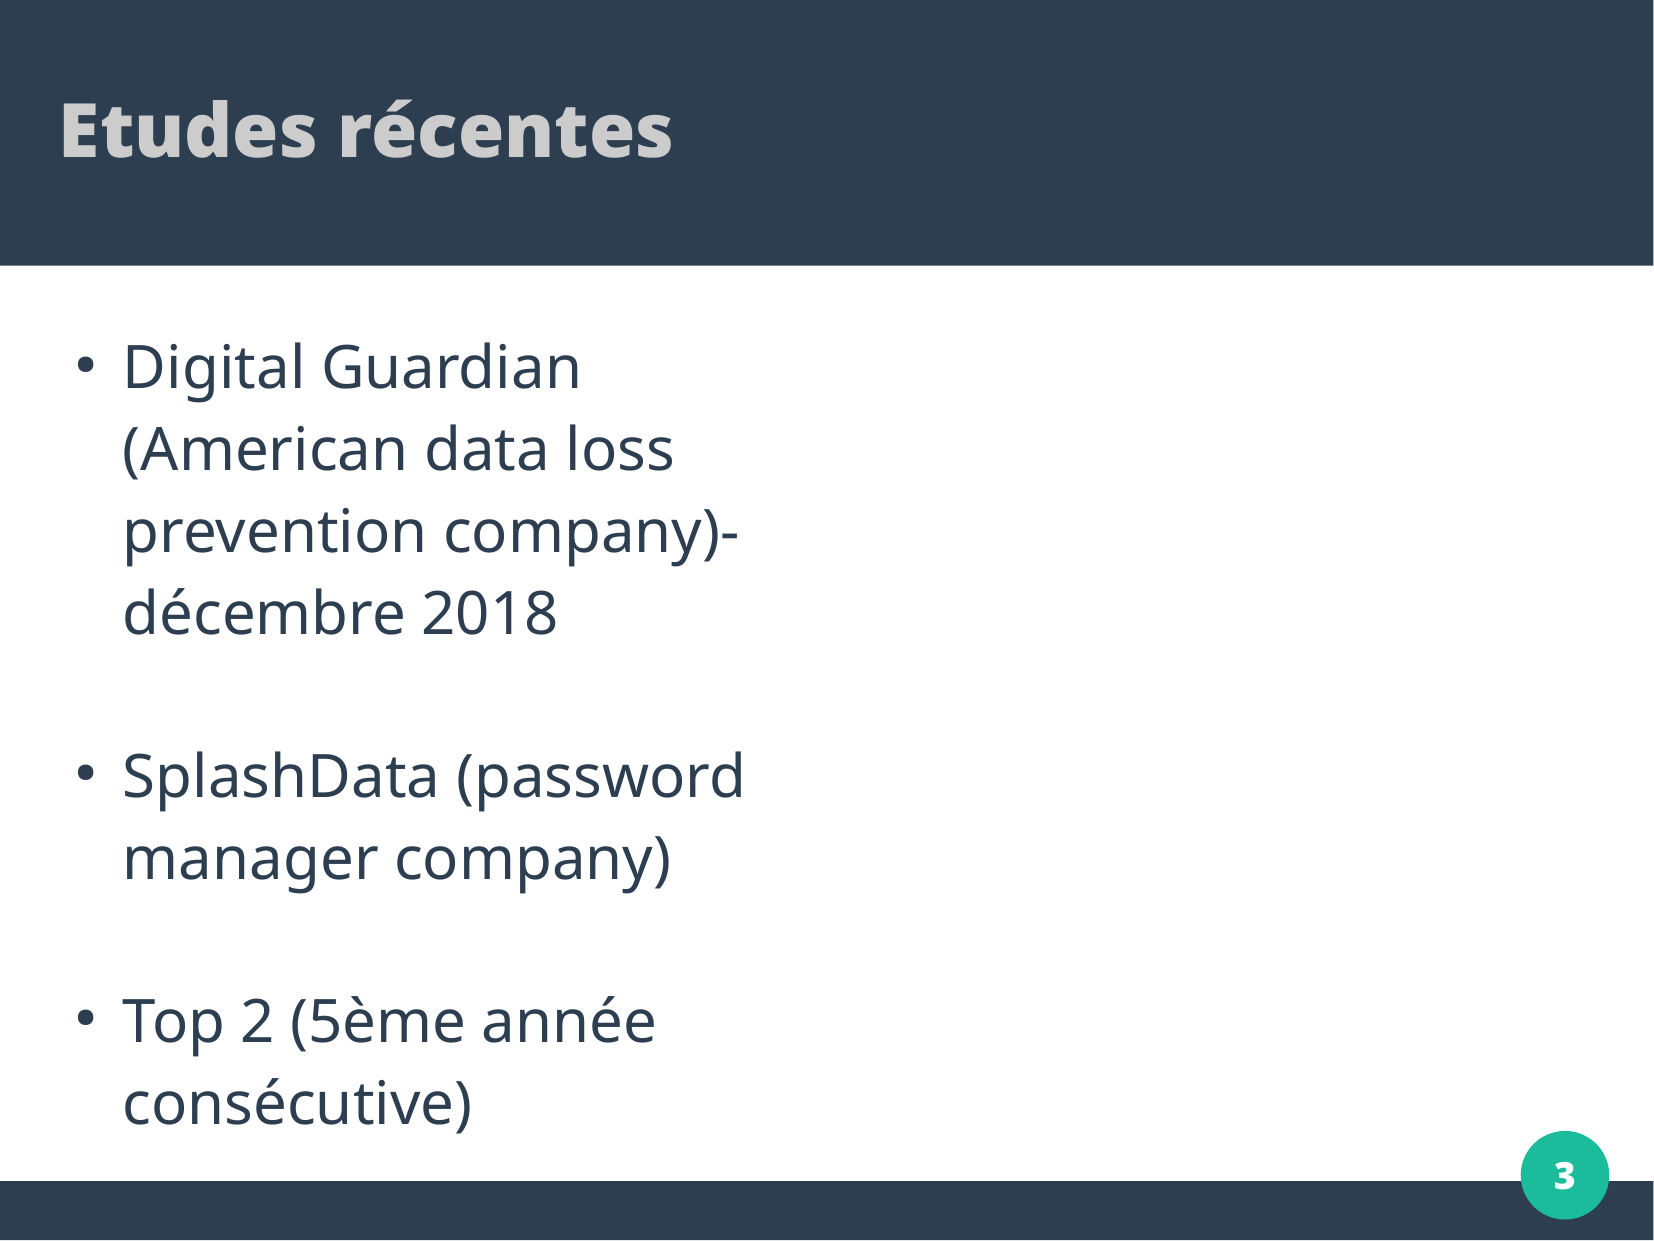

# Etudes récentes
Digital Guardian (American data loss prevention company)- décembre 2018
SplashData (password manager company)
Top 2 (5ème année consécutive)
3